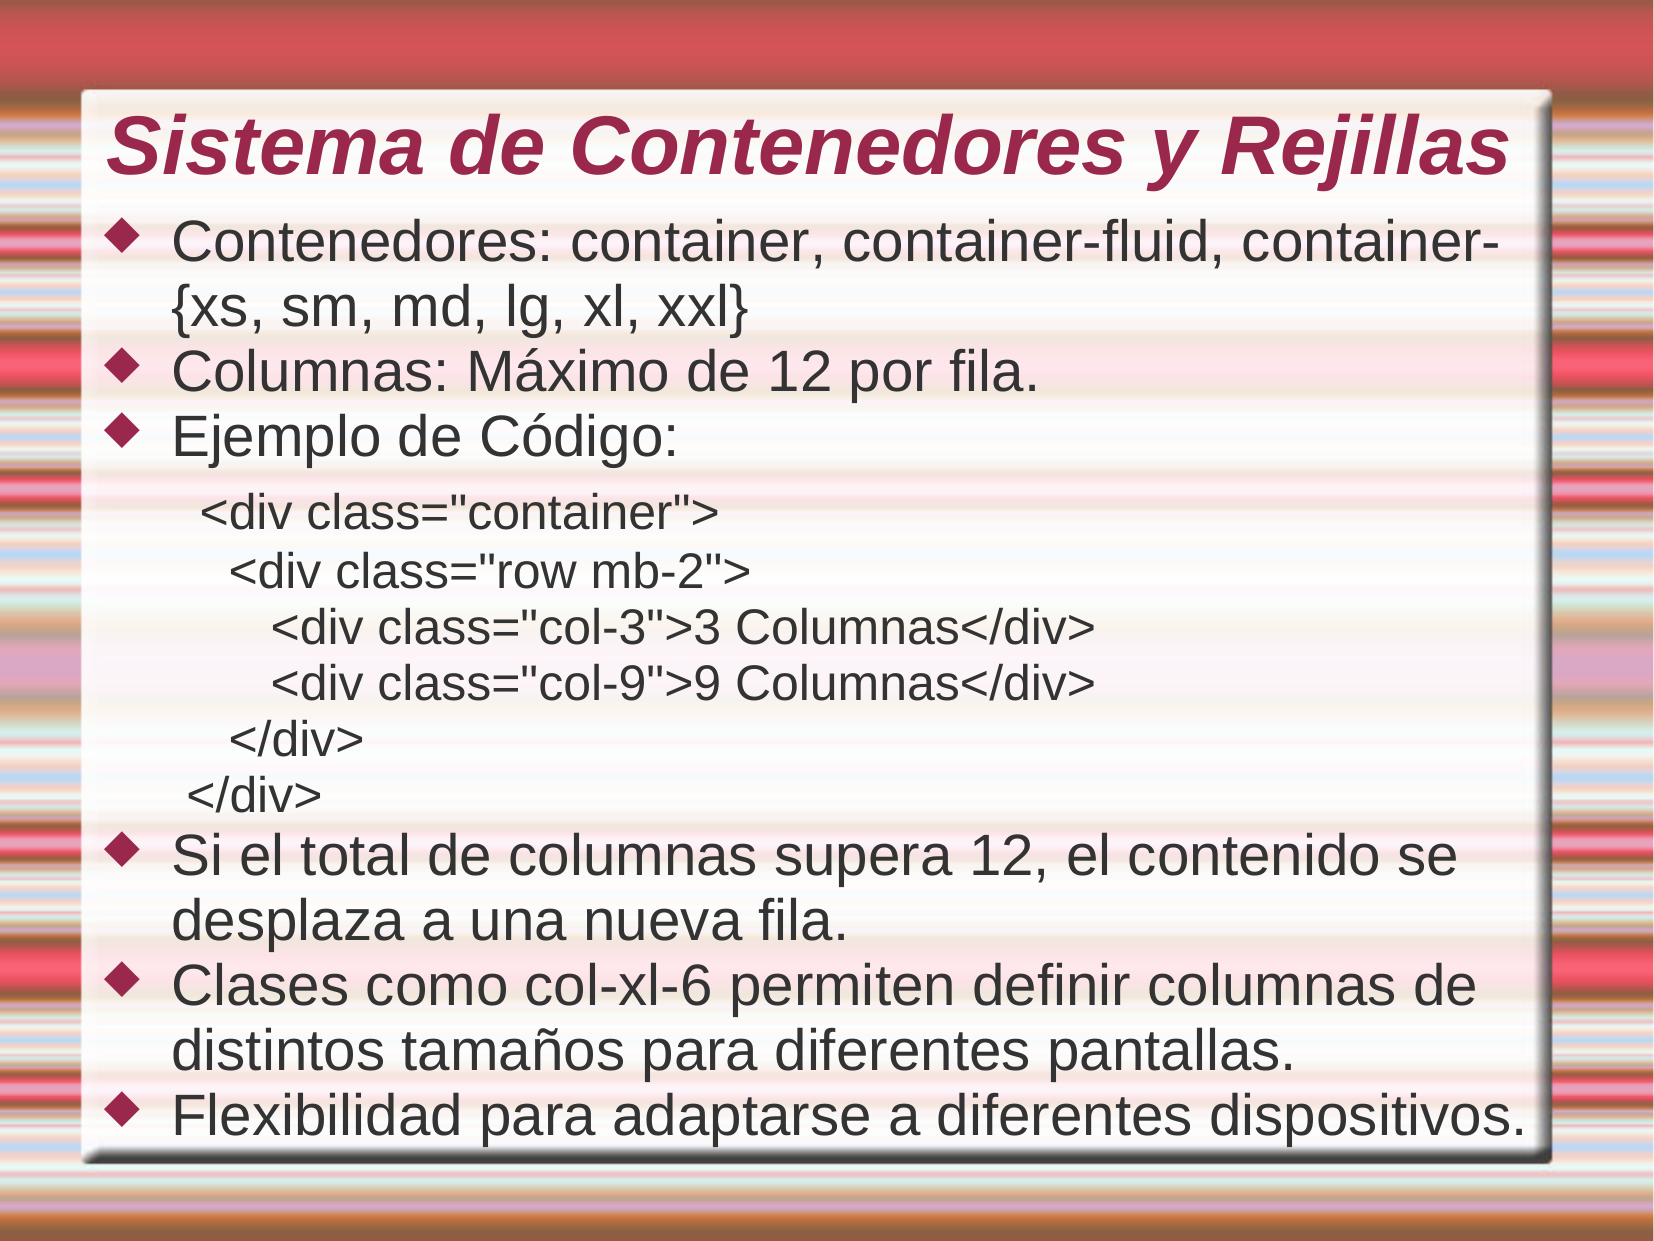

# Sistema de Contenedores y Rejillas
Contenedores: container, container-fluid, container-{xs, sm, md, lg, xl, xxl}
Columnas: Máximo de 12 por fila.
Ejemplo de Código:
 <div class="container">
 <div class="row mb-2">
 <div class="col-3">3 Columnas</div>
 <div class="col-9">9 Columnas</div>
 </div>
 </div>
Si el total de columnas supera 12, el contenido se desplaza a una nueva fila.
Clases como col-xl-6 permiten definir columnas de distintos tamaños para diferentes pantallas.
Flexibilidad para adaptarse a diferentes dispositivos.